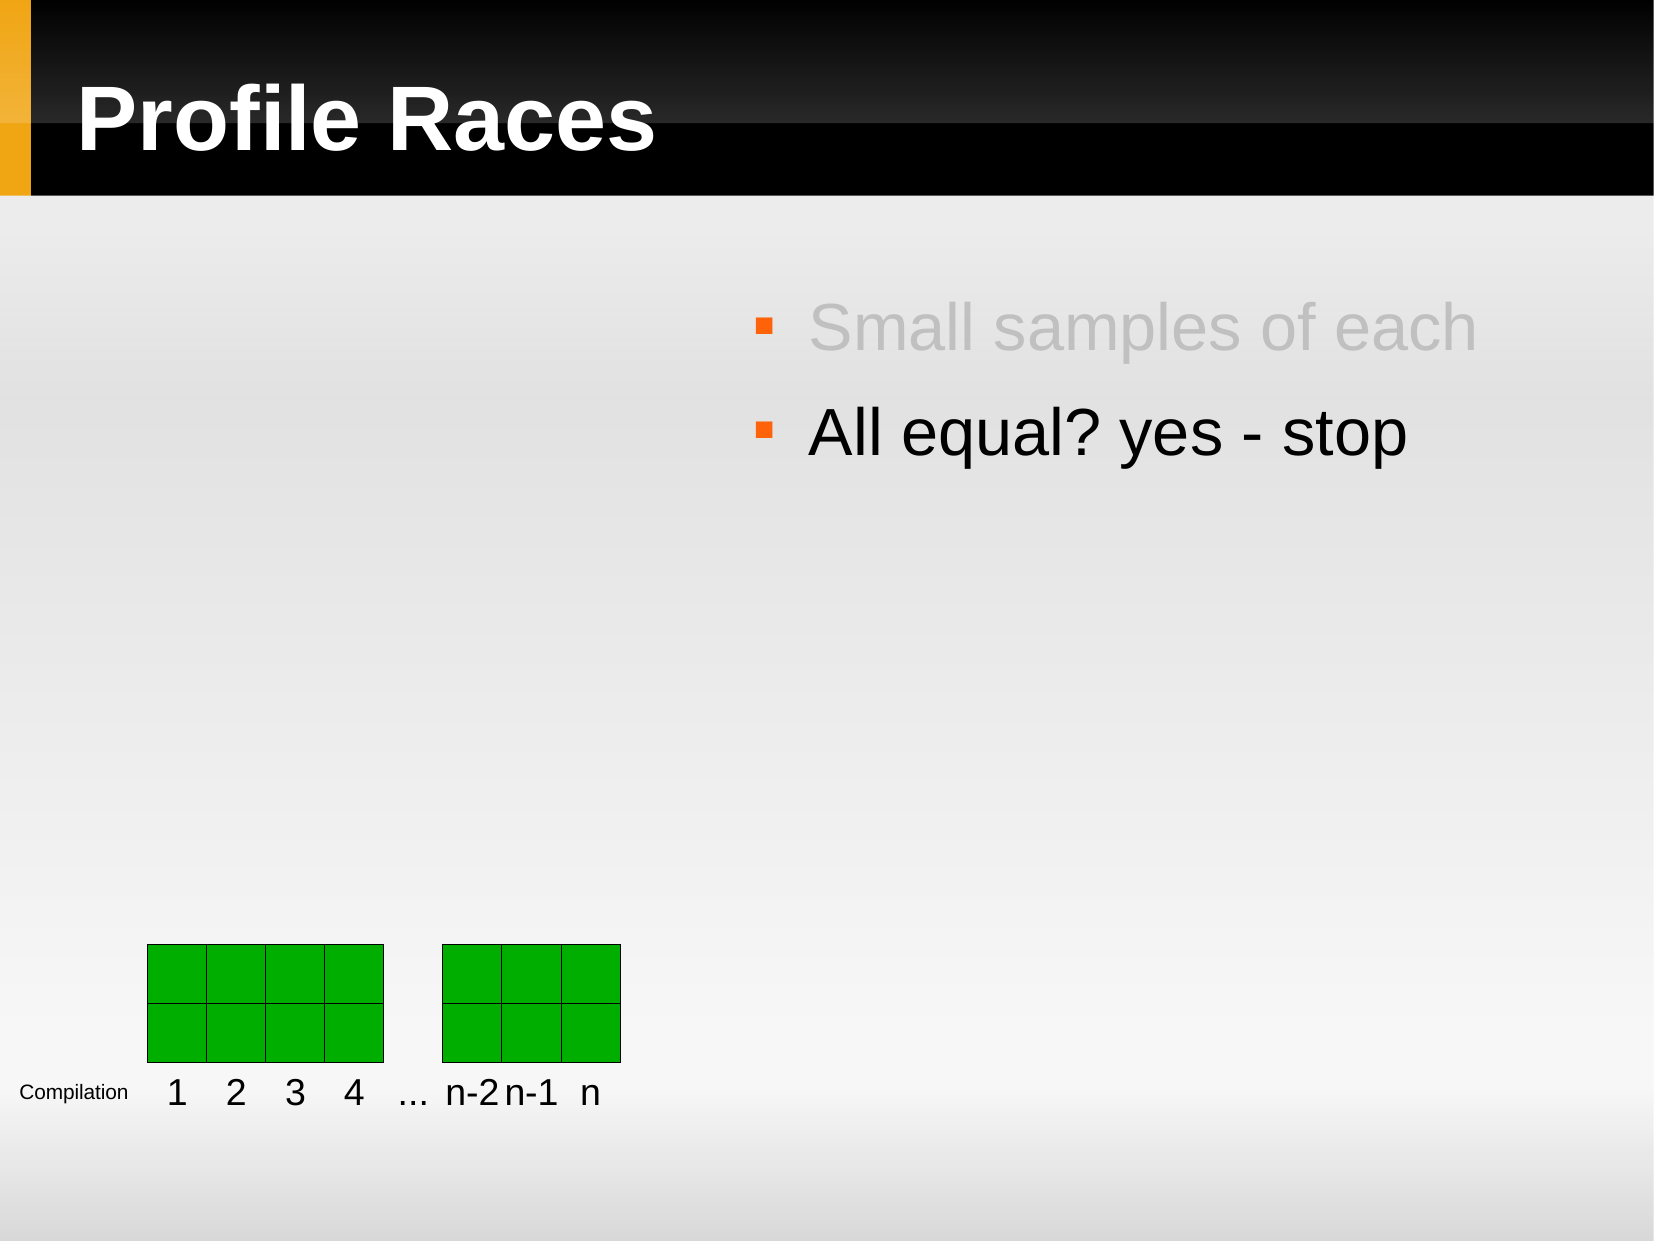

# Profile Races
Small samples of each
All equal? yes - stop
Compilation
1
2
3
4
...
n-2
n-1
n